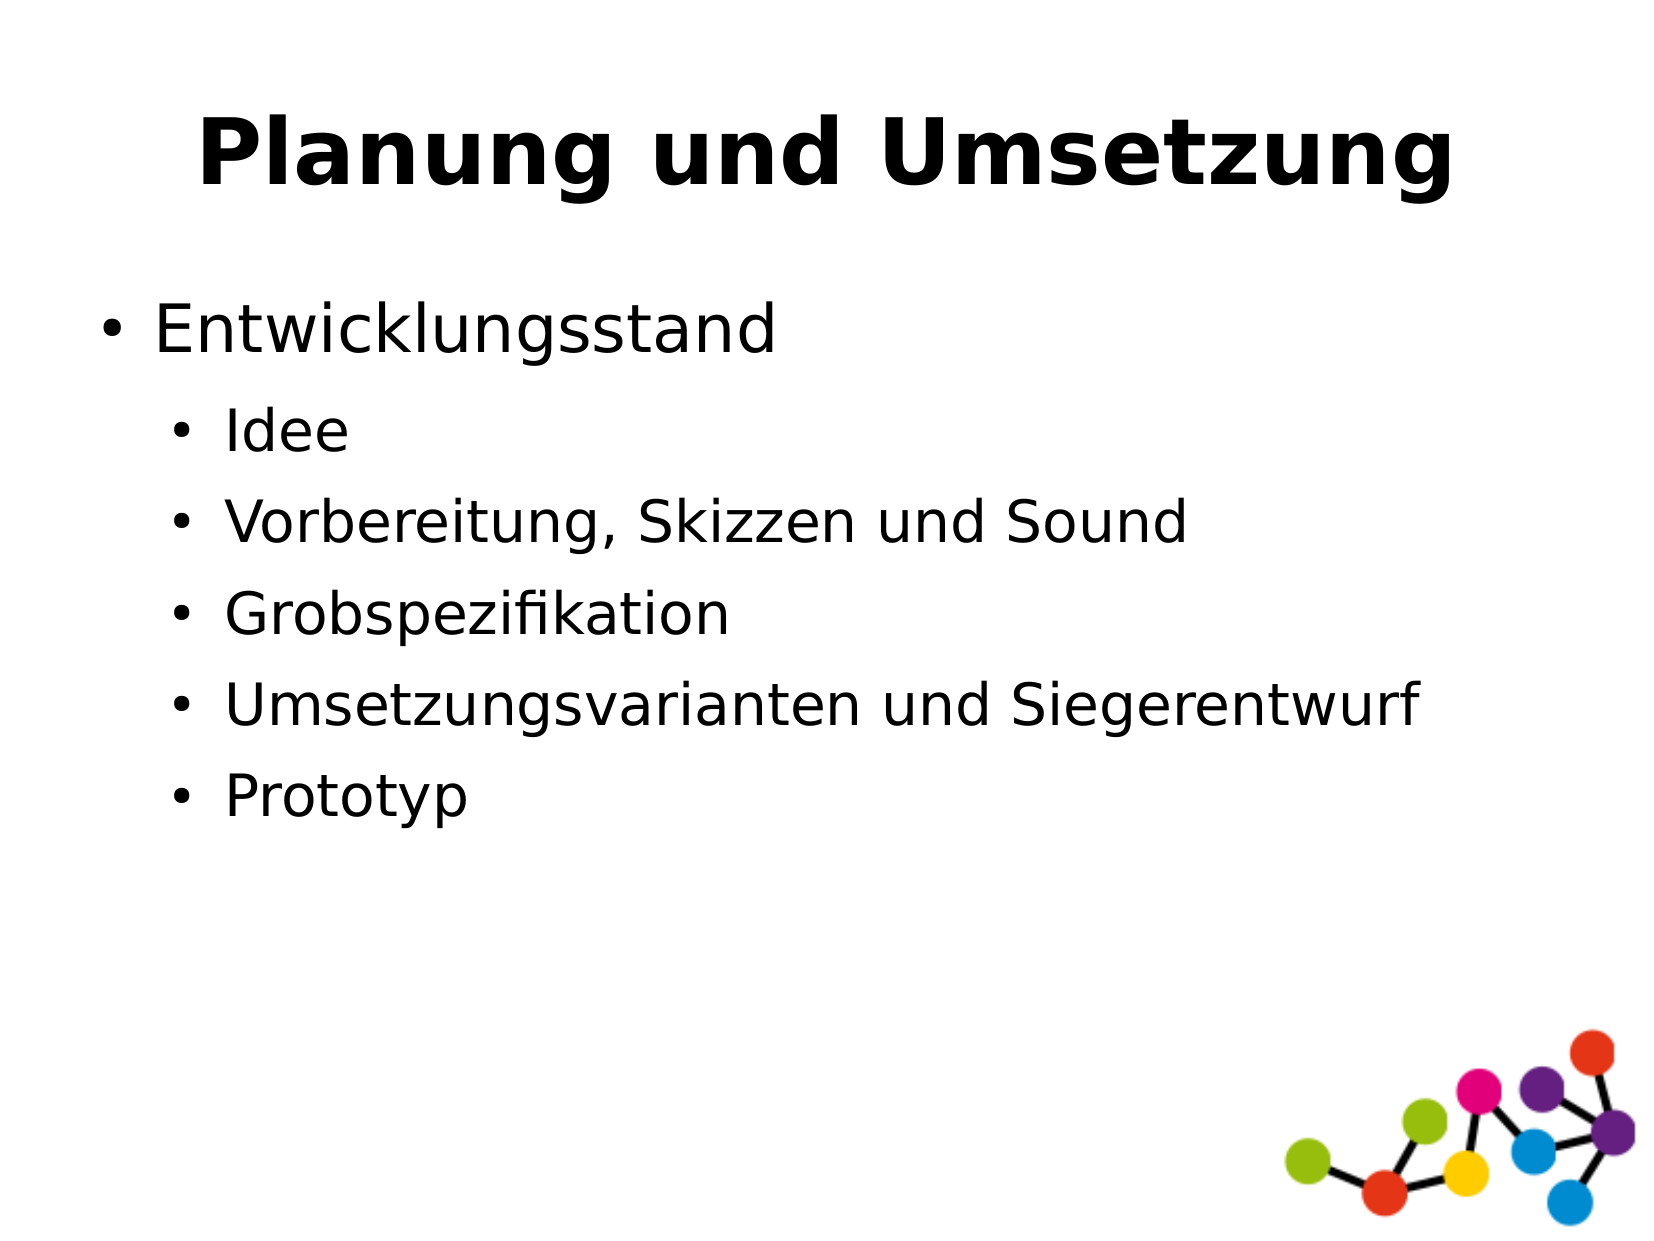

# Planung und Umsetzung
Entwicklungsstand
Idee
Vorbereitung, Skizzen und Sound
Grobspezifikation
Umsetzungsvarianten und Siegerentwurf
Prototyp